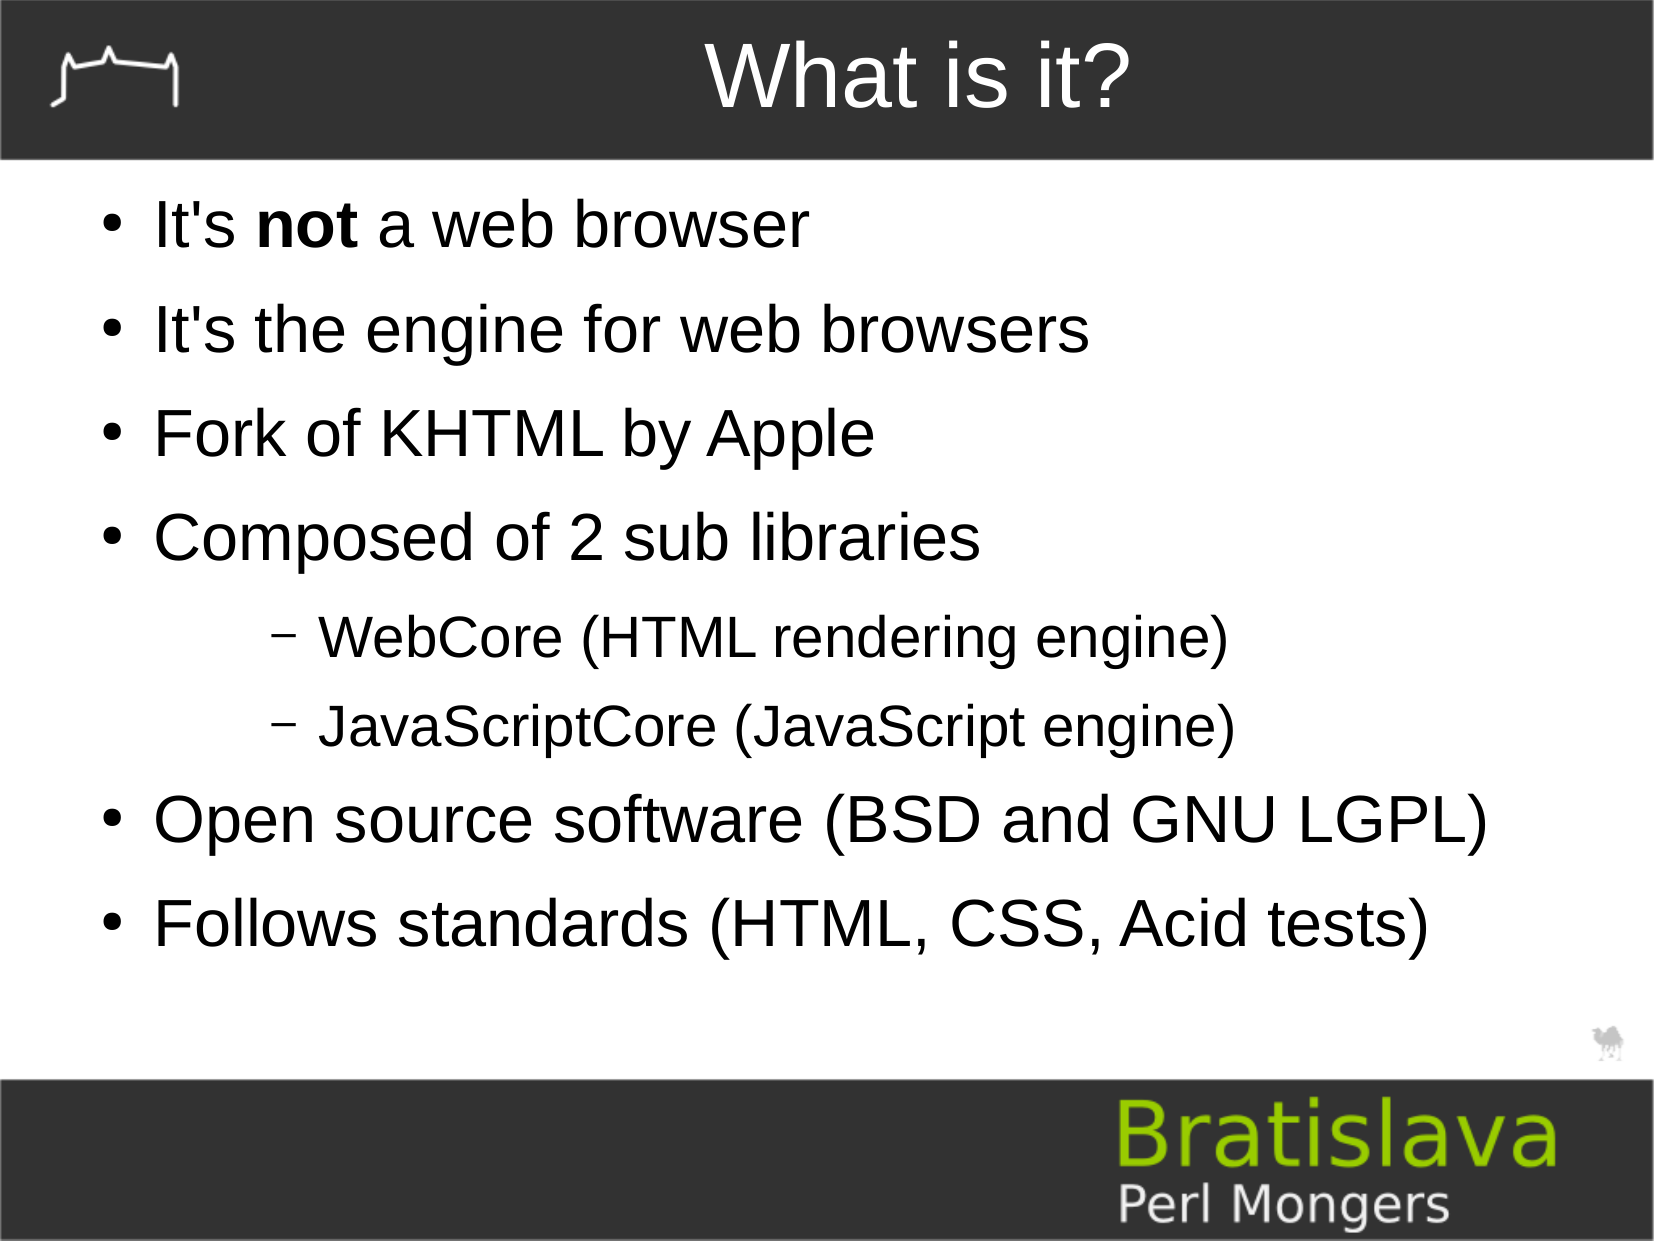

# What is it?
It's not a web browser
It's the engine for web browsers
Fork of KHTML by Apple
Composed of 2 sub libraries
WebCore (HTML rendering engine)
JavaScriptCore (JavaScript engine)
Open source software (BSD and GNU LGPL)
Follows standards (HTML, CSS, Acid tests)